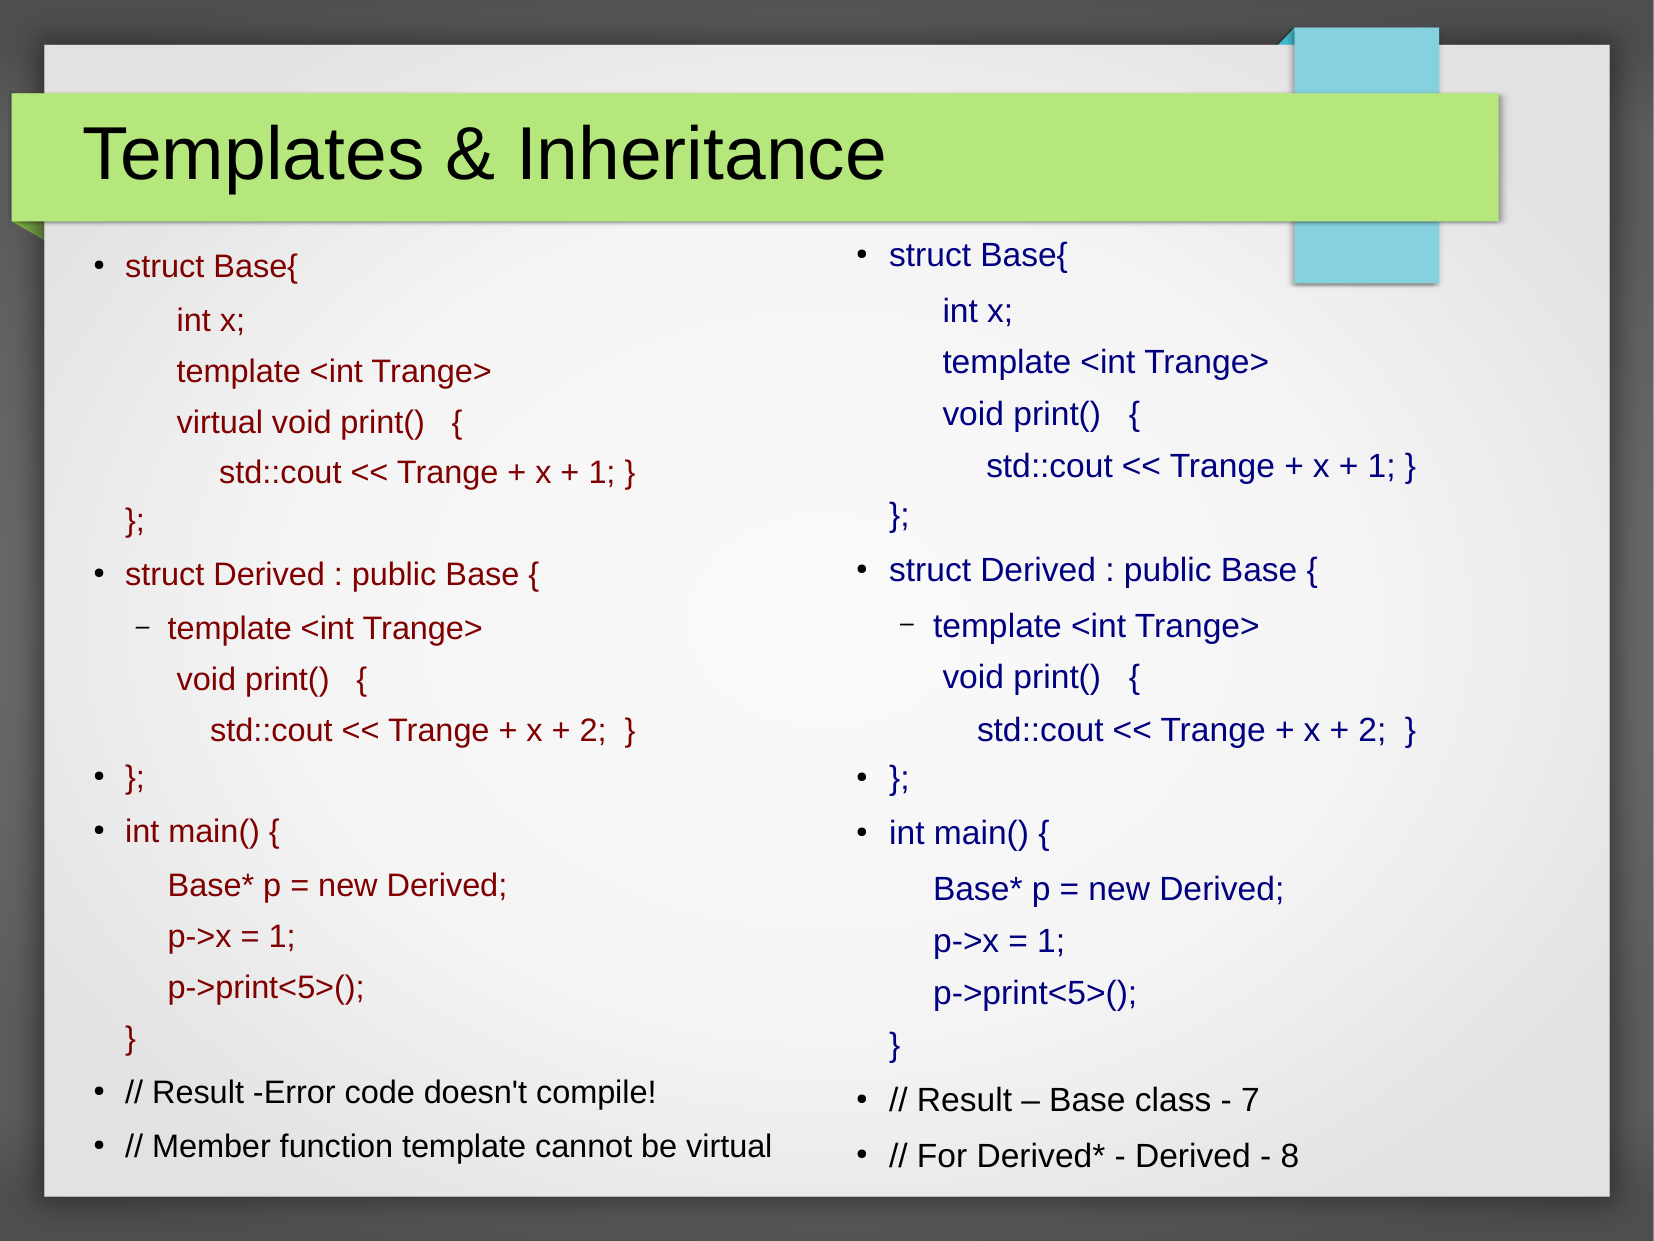

# Templates & Inheritance
struct Base{
 int x;
 template <int Trange>
 void print() {
 std::cout << Trange + x + 1; }
};
struct Derived : public Base {
template <int Trange>
 void print() {
std::cout << Trange + x + 2; }
};
int main() {
Base* p = new Derived;
p->x = 1;
p->print<5>();
}
// Result – Base class - 7
// For Derived* - Derived - 8
struct Base{
 int x;
 template <int Trange>
 virtual void print() {
 std::cout << Trange + x + 1; }
};
struct Derived : public Base {
template <int Trange>
 void print() {
std::cout << Trange + x + 2; }
};
int main() {
Base* p = new Derived;
p->x = 1;
p->print<5>();
}
// Result -Error code doesn't compile!
// Member function template cannot be virtual